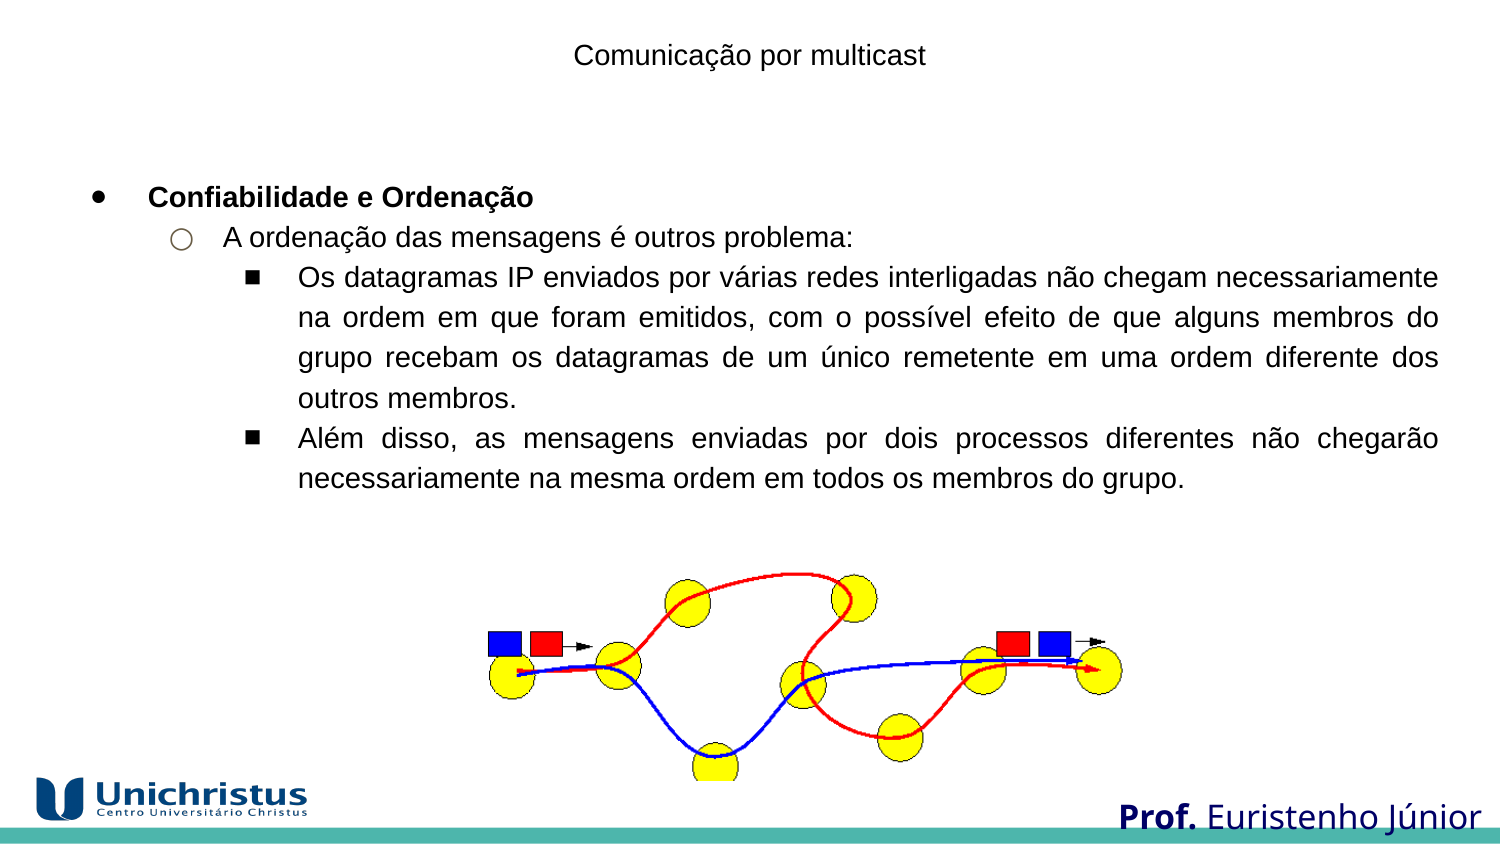

# Comunicação por multicast
Confiabilidade e Ordenação
A ordenação das mensagens é outros problema:
Os datagramas IP enviados por várias redes interligadas não chegam necessariamente na ordem em que foram emitidos, com o possível efeito de que alguns membros do grupo recebam os datagramas de um único remetente em uma ordem diferente dos outros membros.
Além disso, as mensagens enviadas por dois processos diferentes não chegarão necessariamente na mesma ordem em todos os membros do grupo.